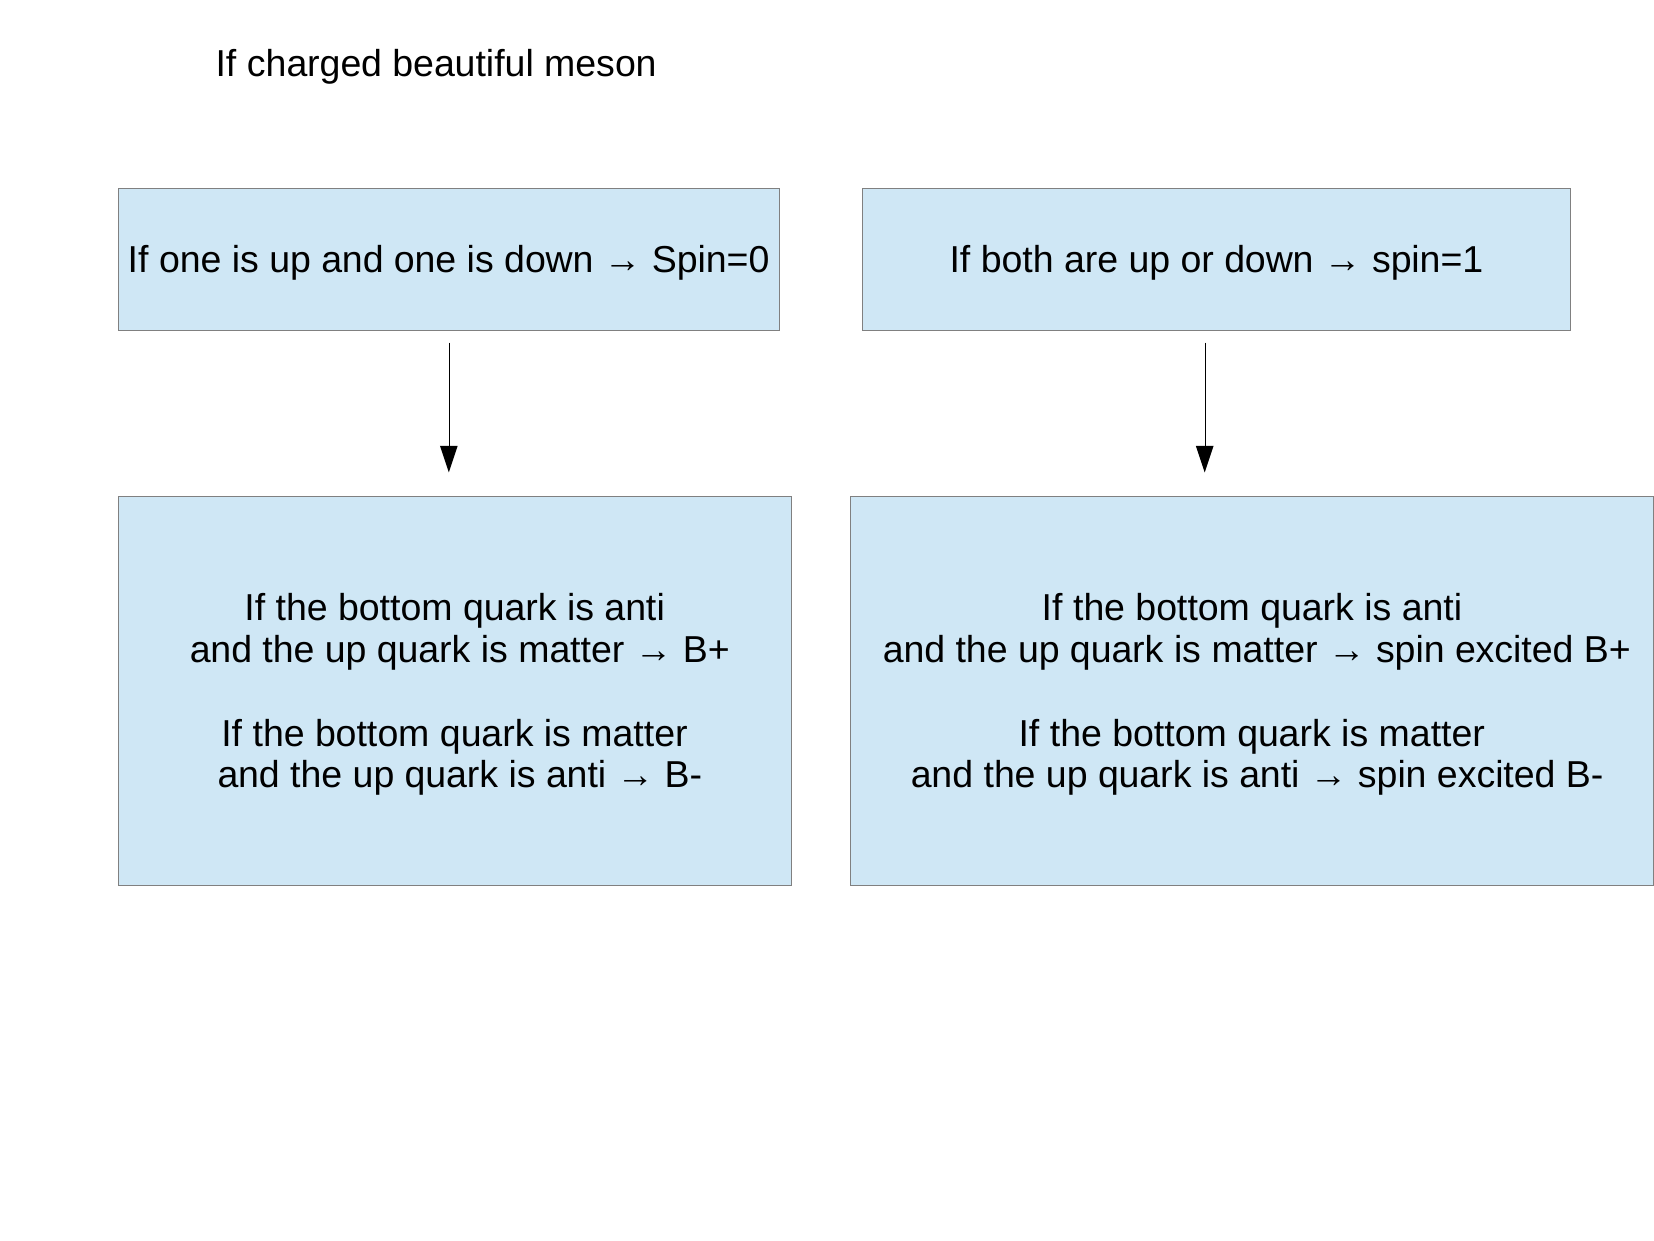

If charged beautiful meson
If one is up and one is down → Spin=0
If both are up or down → spin=1
If the bottom quark is anti
 and the up quark is matter → B+
If the bottom quark is matter
 and the up quark is anti → B-
If the bottom quark is anti
 and the up quark is matter → spin excited B+
If the bottom quark is matter
 and the up quark is anti → spin excited B-